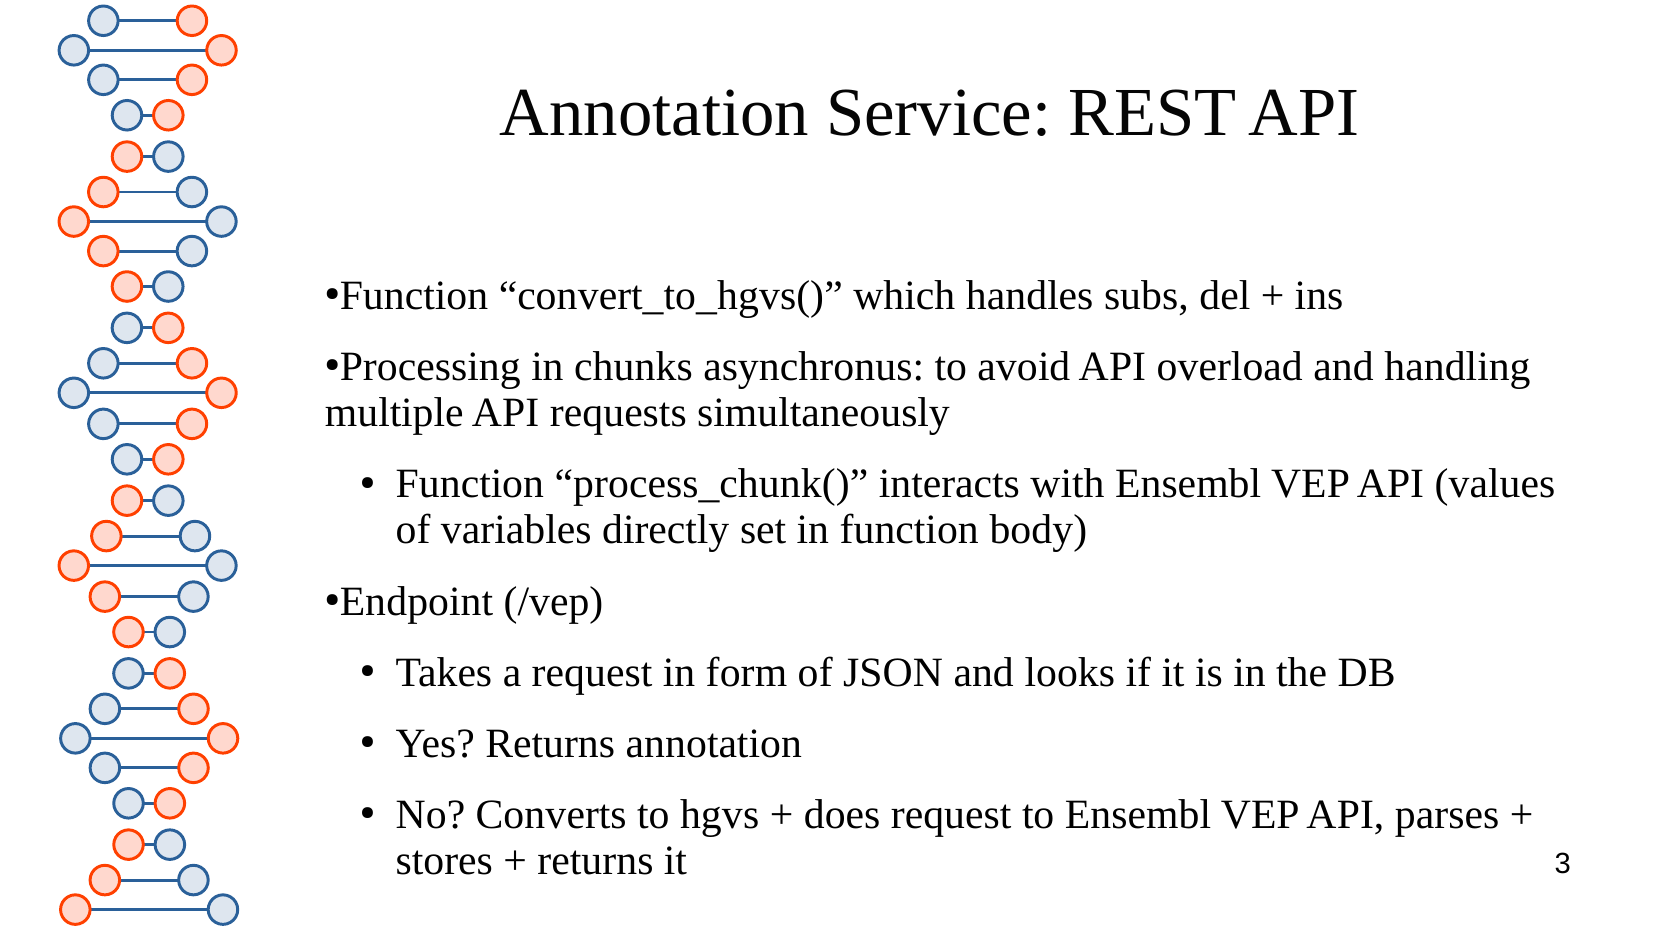

# Annotation Service: REST API
Function “convert_to_hgvs()” which handles subs, del + ins
Processing in chunks asynchronus: to avoid API overload and handling multiple API requests simultaneously
Function “process_chunk()” interacts with Ensembl VEP API (values of variables directly set in function body)
Endpoint (/vep)
Takes a request in form of JSON and looks if it is in the DB
Yes? Returns annotation
No? Converts to hgvs + does request to Ensembl VEP API, parses + stores + returns it
3